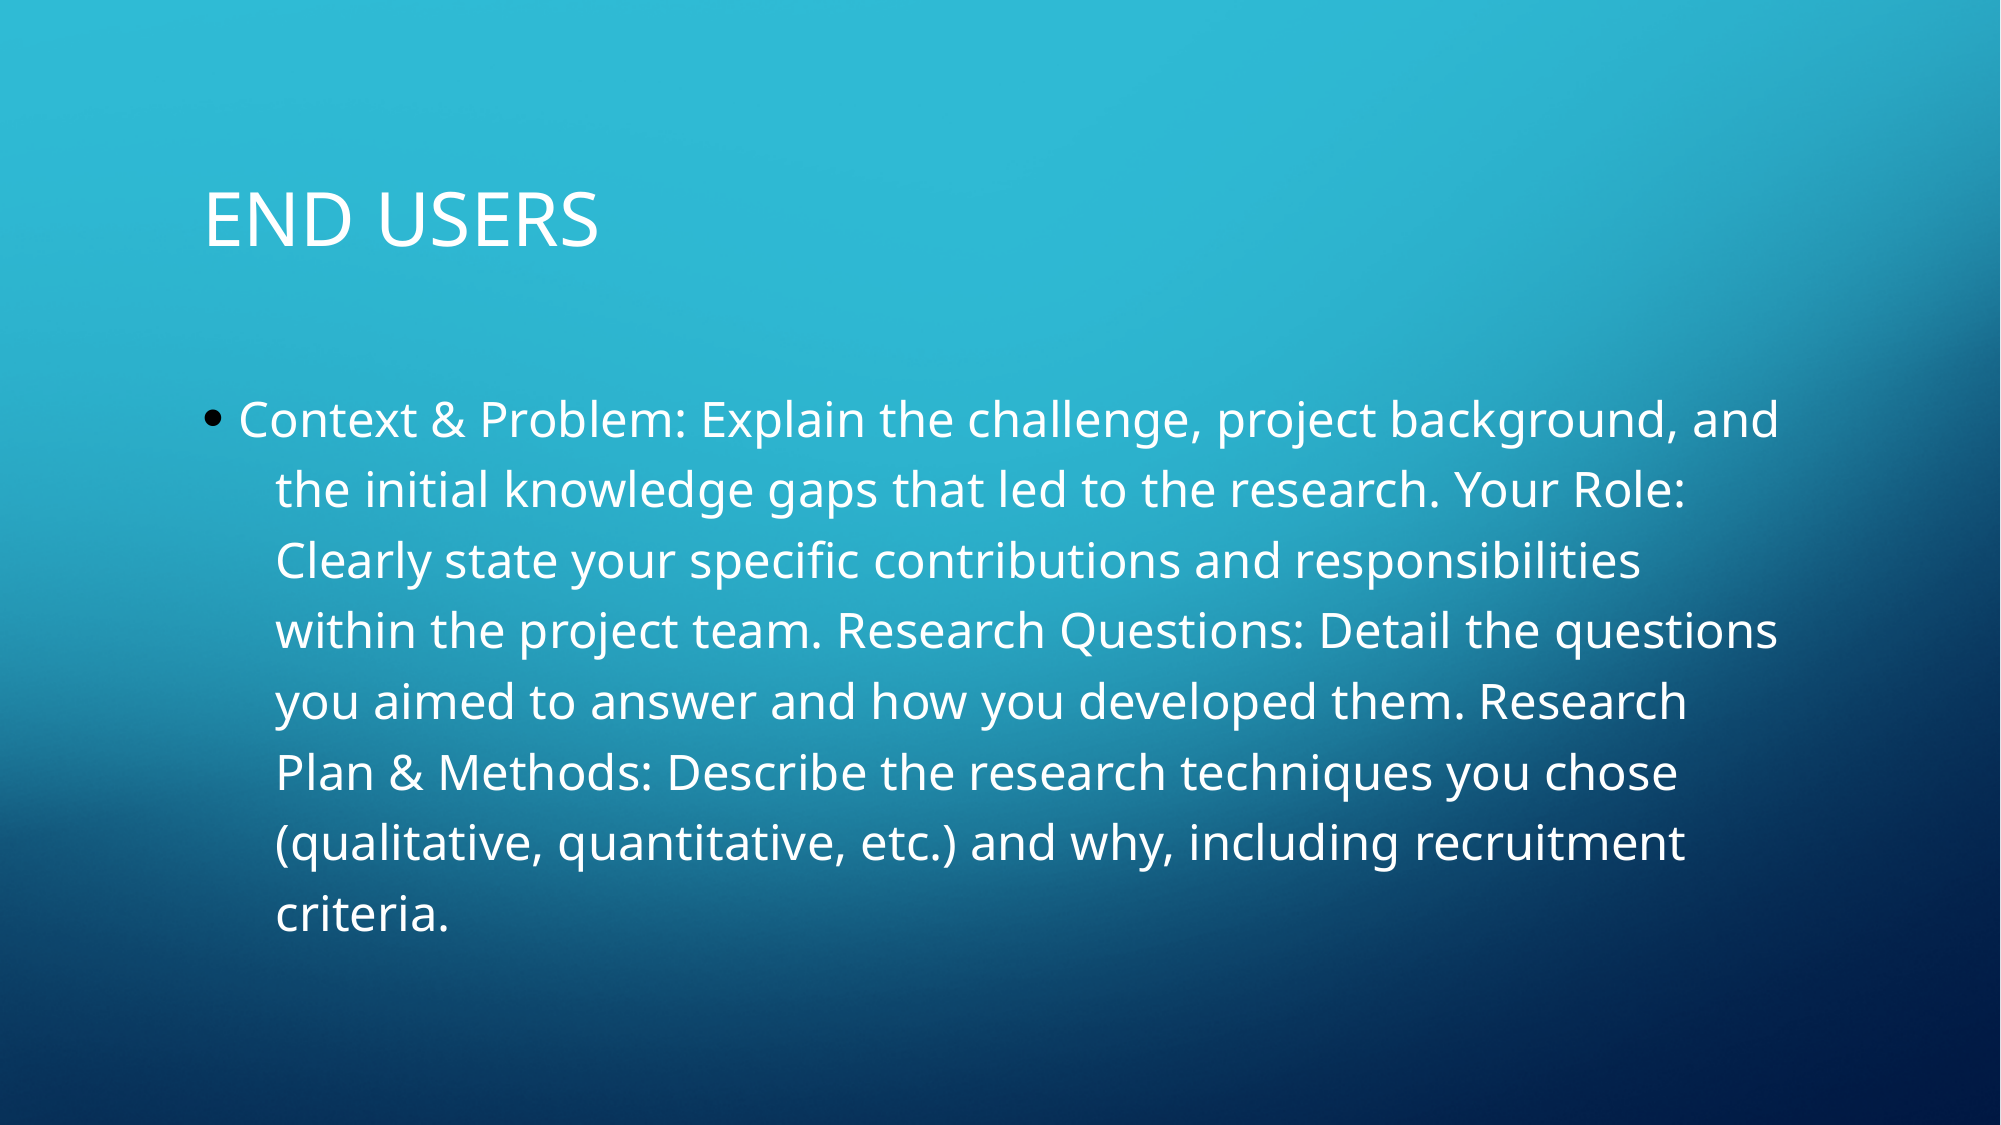

# END USERS
Context & Problem: Explain the challenge, project background, and the initial knowledge gaps that led to the research. Your Role: Clearly state your specific contributions and responsibilities within the project team. Research Questions: Detail the questions you aimed to answer and how you developed them. Research Plan & Methods: Describe the research techniques you chose (qualitative, quantitative, etc.) and why, including recruitment criteria.